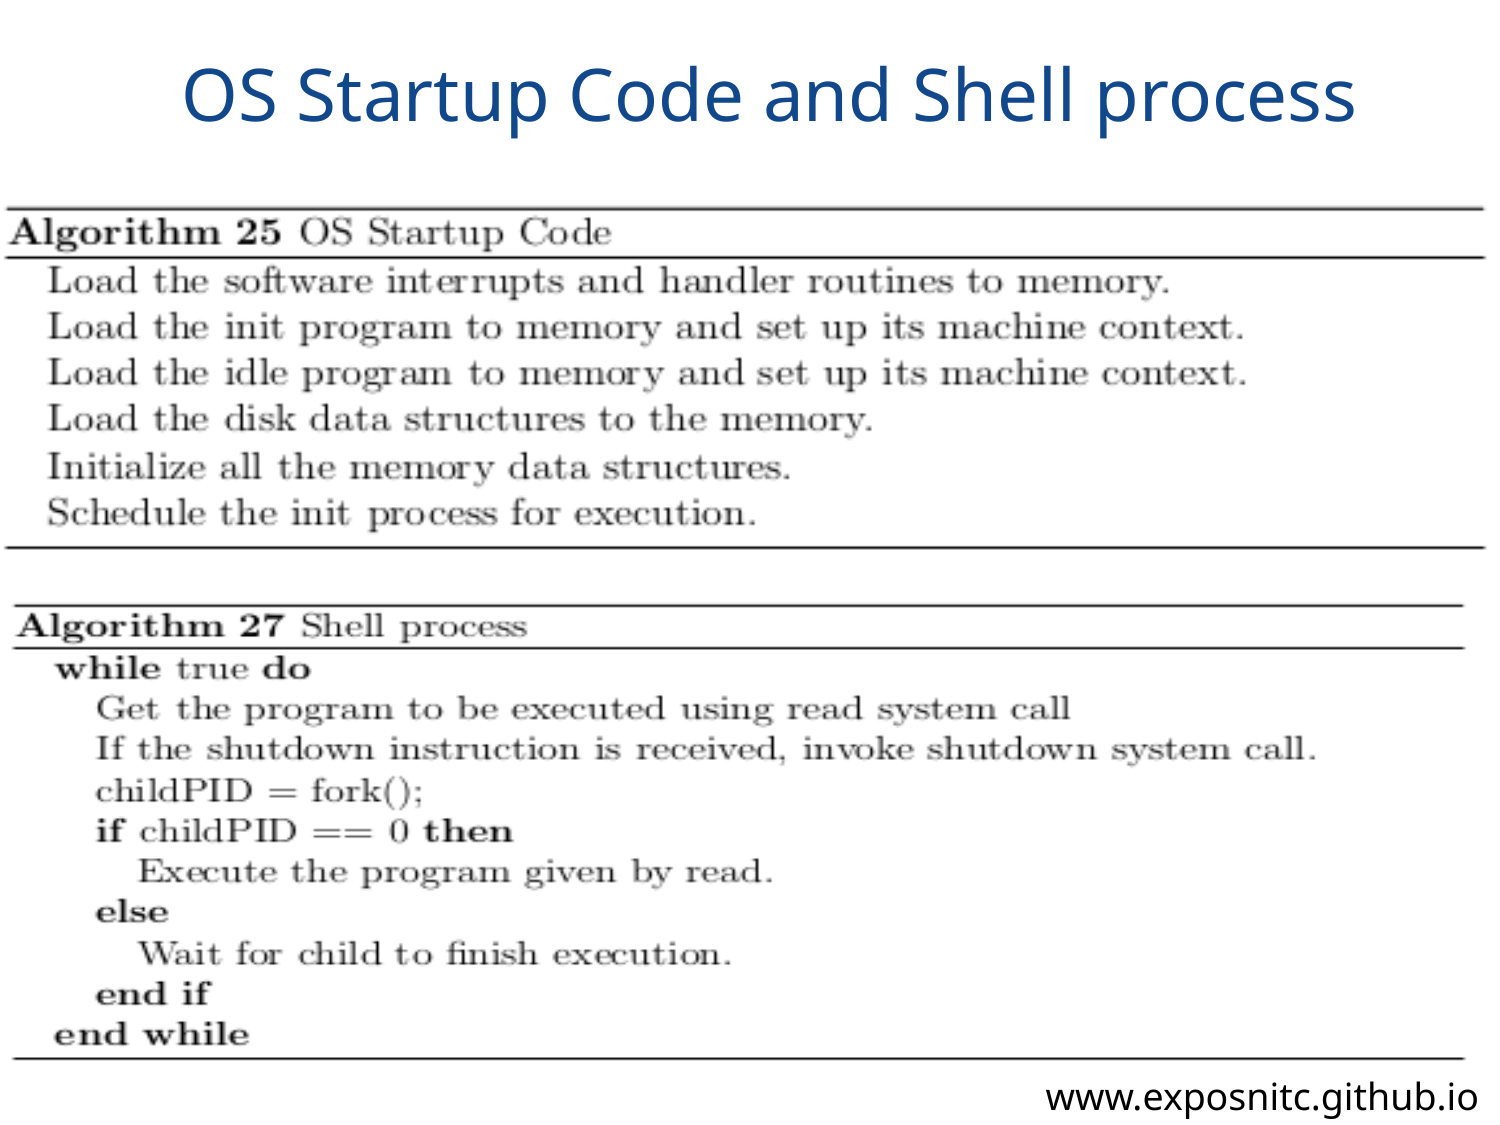

# OS Startup Code and Shell process
www.exposnitc.github.io